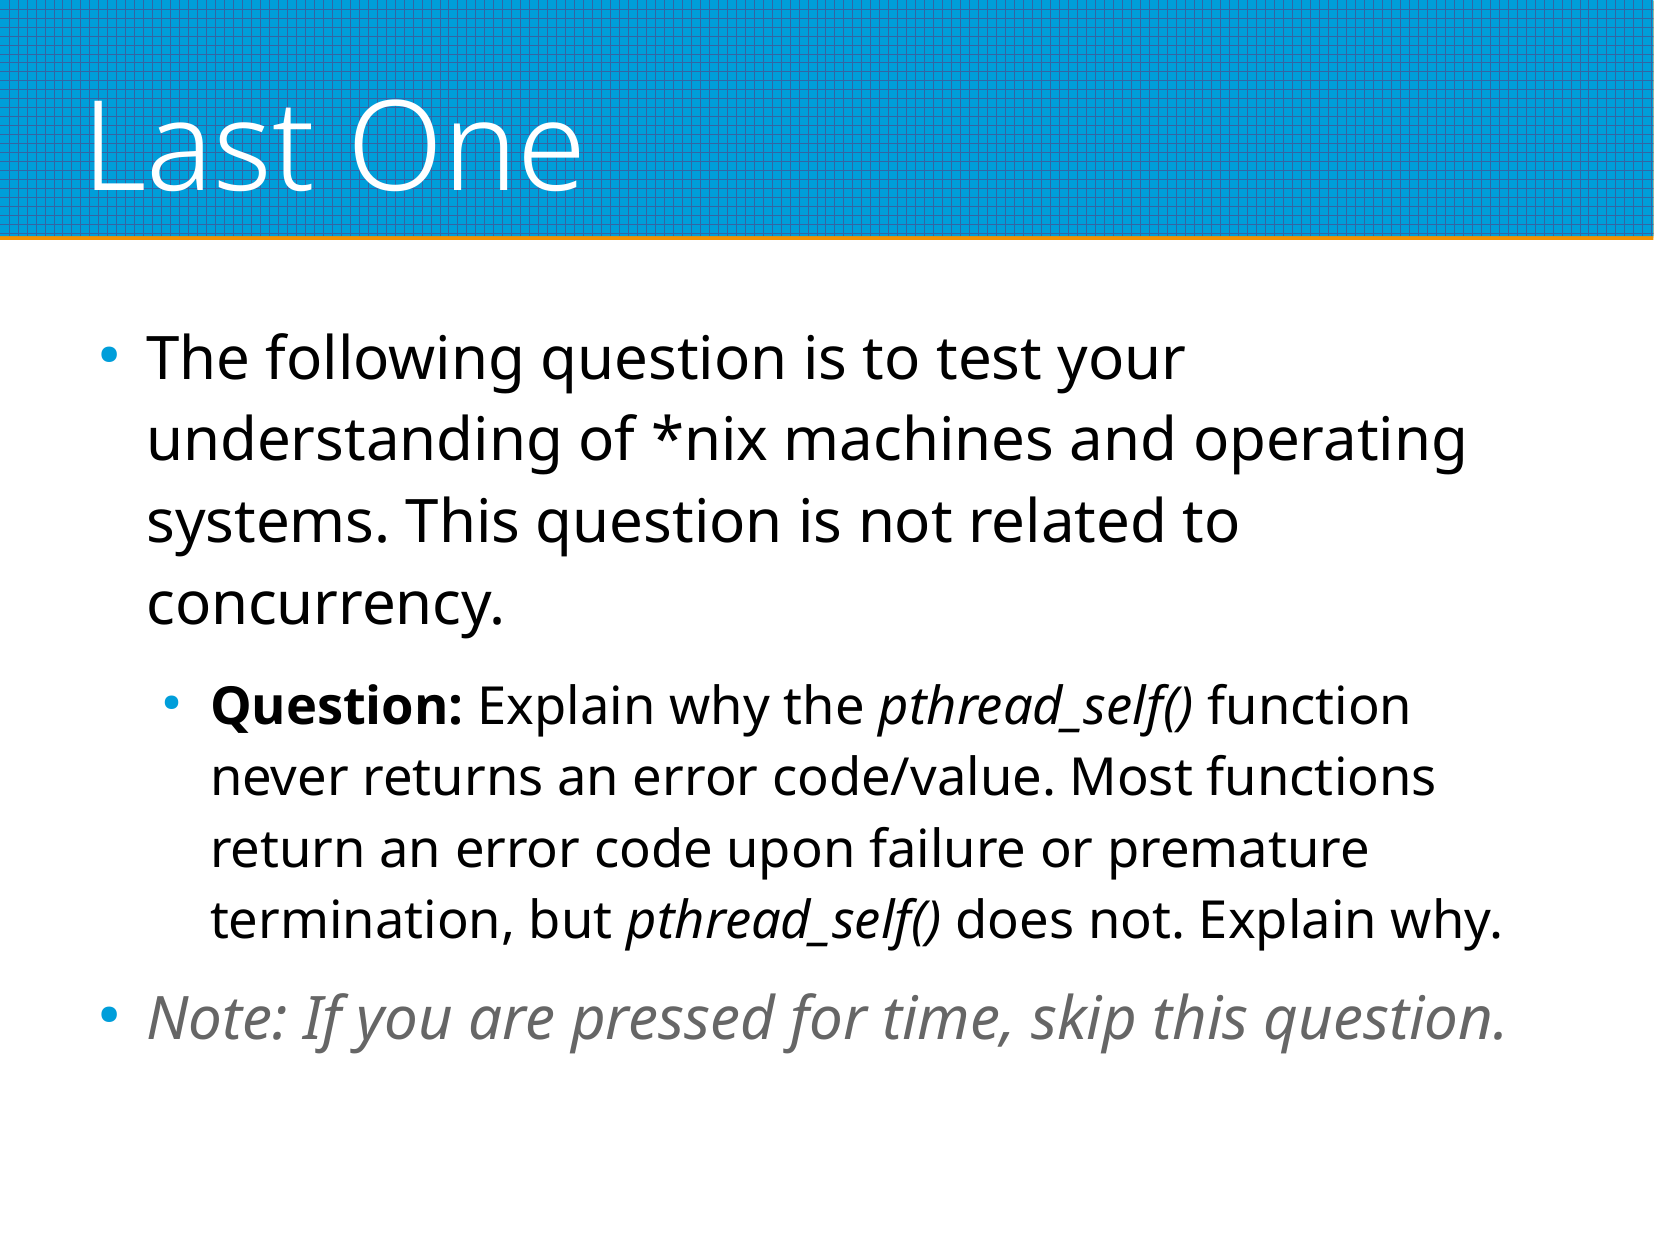

# Last One
The following question is to test your understanding of *nix machines and operating systems. This question is not related to concurrency.
Question: Explain why the pthread_self() function never returns an error code/value. Most functions return an error code upon failure or premature termination, but pthread_self() does not. Explain why.
Note: If you are pressed for time, skip this question.